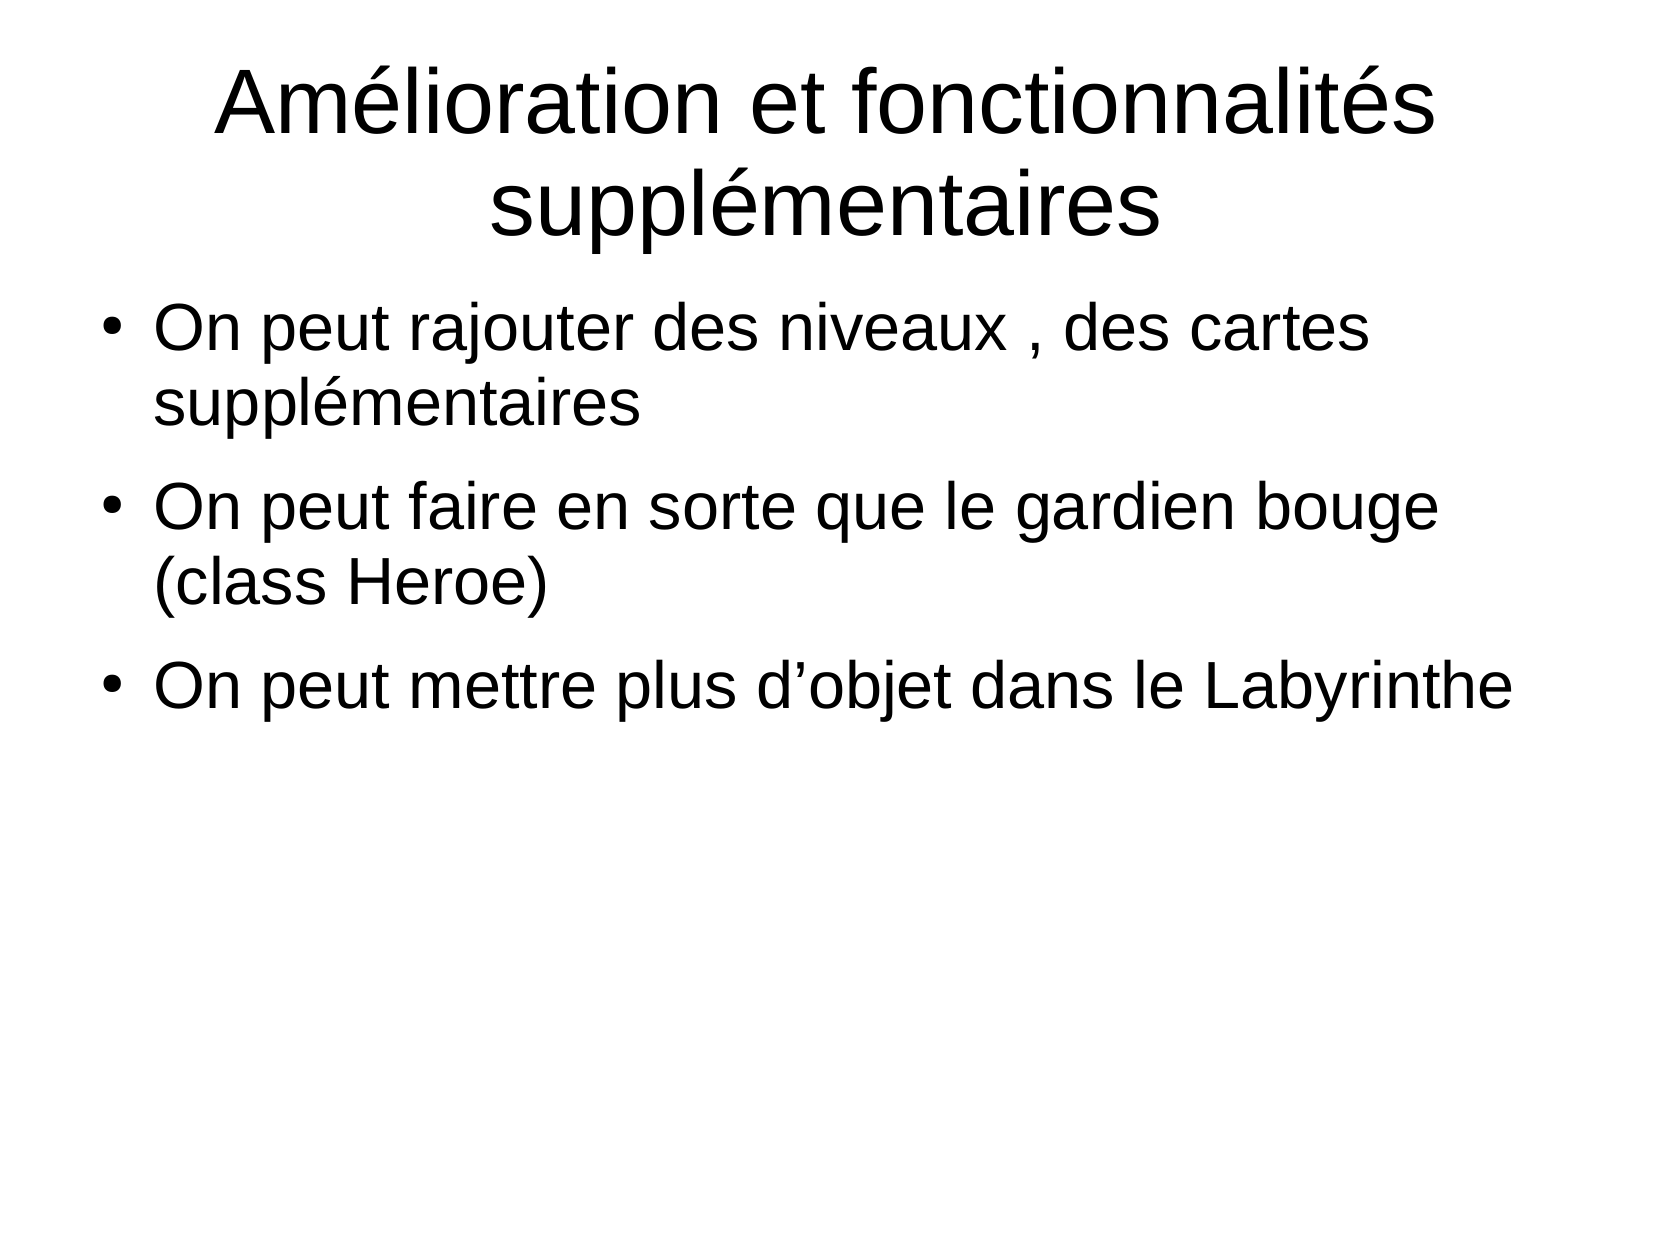

# Amélioration et fonctionnalités supplémentaires
On peut rajouter des niveaux , des cartes supplémentaires
On peut faire en sorte que le gardien bouge (class Heroe)
On peut mettre plus d’objet dans le Labyrinthe